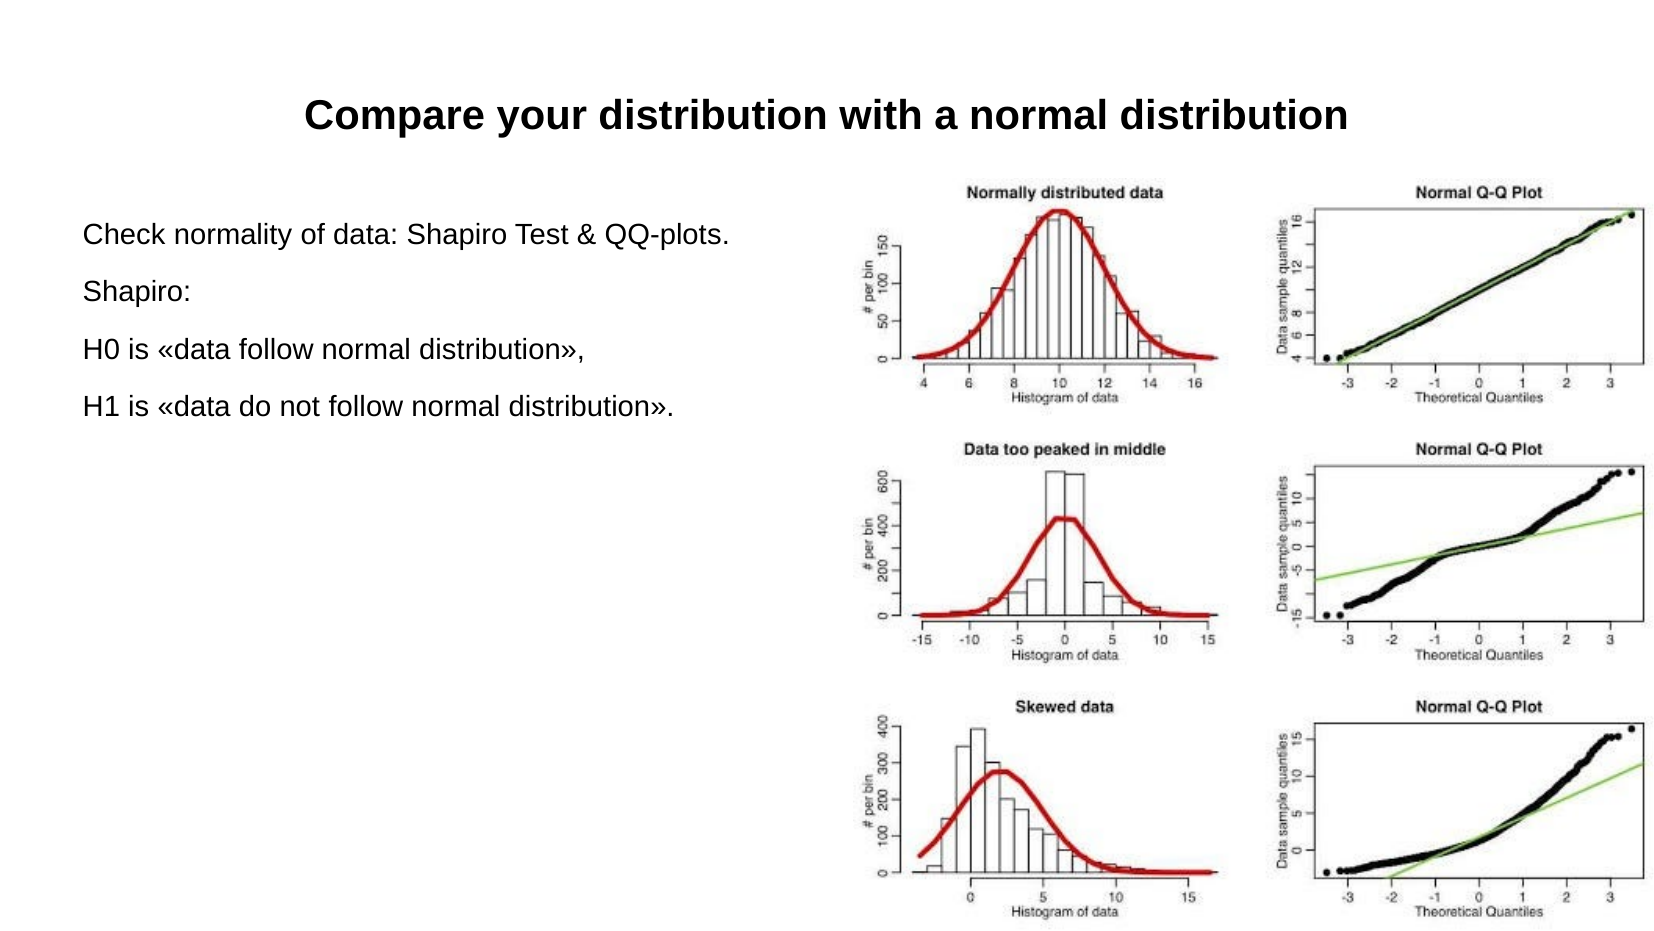

# Compare your distribution with a normal distribution
Check normality of data: Shapiro Test & QQ-plots.
Shapiro:
H0 is «data follow normal distribution»,
H1 is «data do not follow normal distribution».